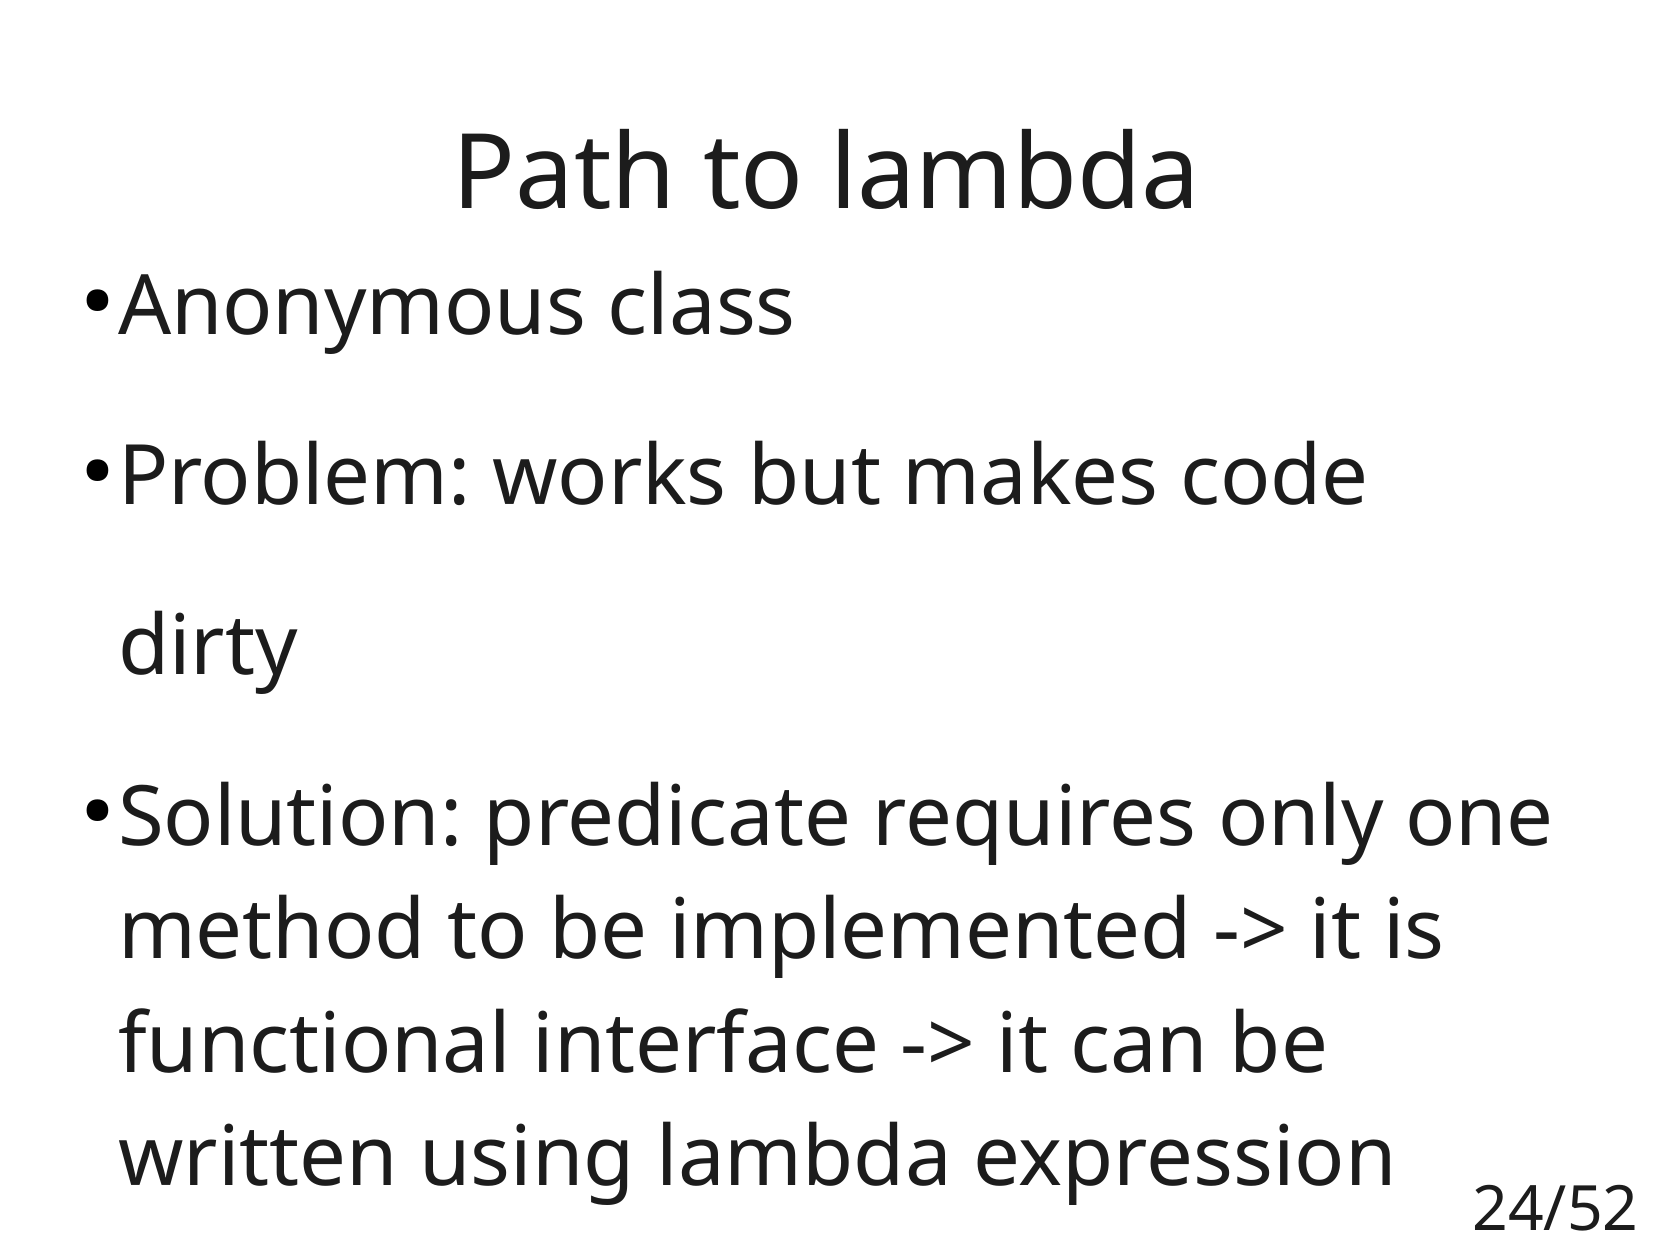

# Path to lambda
Anonymous class
Problem: works but makes code dirty
Solution: predicate requires only one
method to be implemented -> it is functional interface -> it can be written using lambda expression